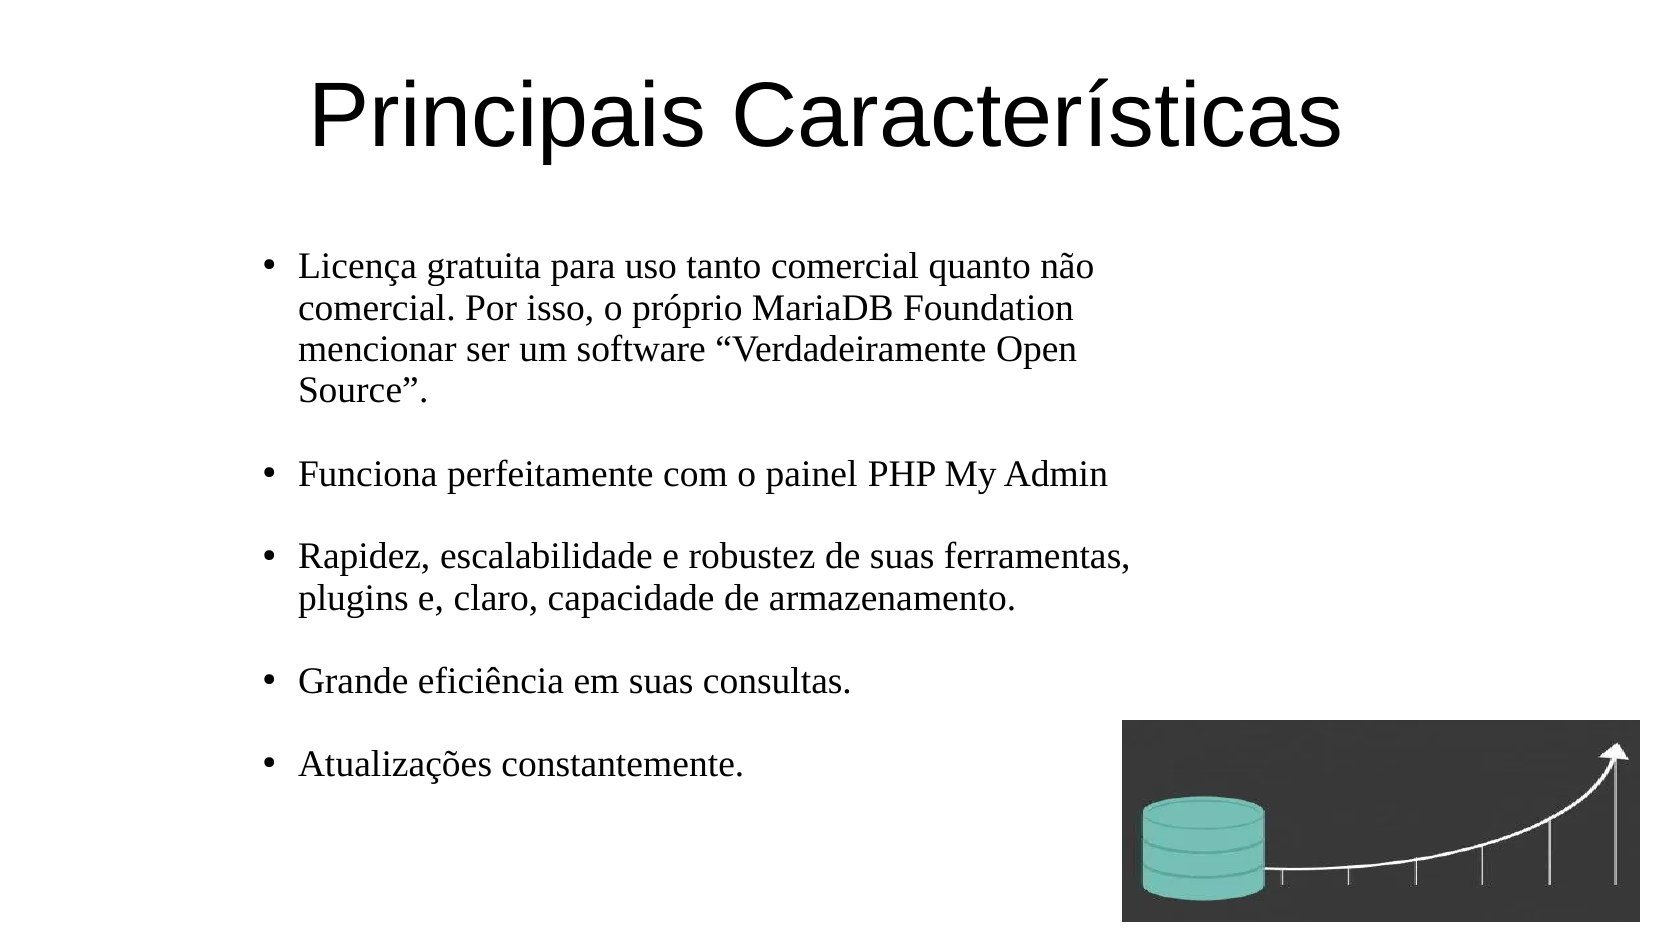

# Principais Características
Licença gratuita para uso tanto comercial quanto não comercial. Por isso, o próprio MariaDB Foundation mencionar ser um software “Verdadeiramente Open Source”.
Funciona perfeitamente com o painel PHP My Admin
Rapidez, escalabilidade e robustez de suas ferramentas, plugins e, claro, capacidade de armazenamento.
Grande eficiência em suas consultas.
Atualizações constantemente.